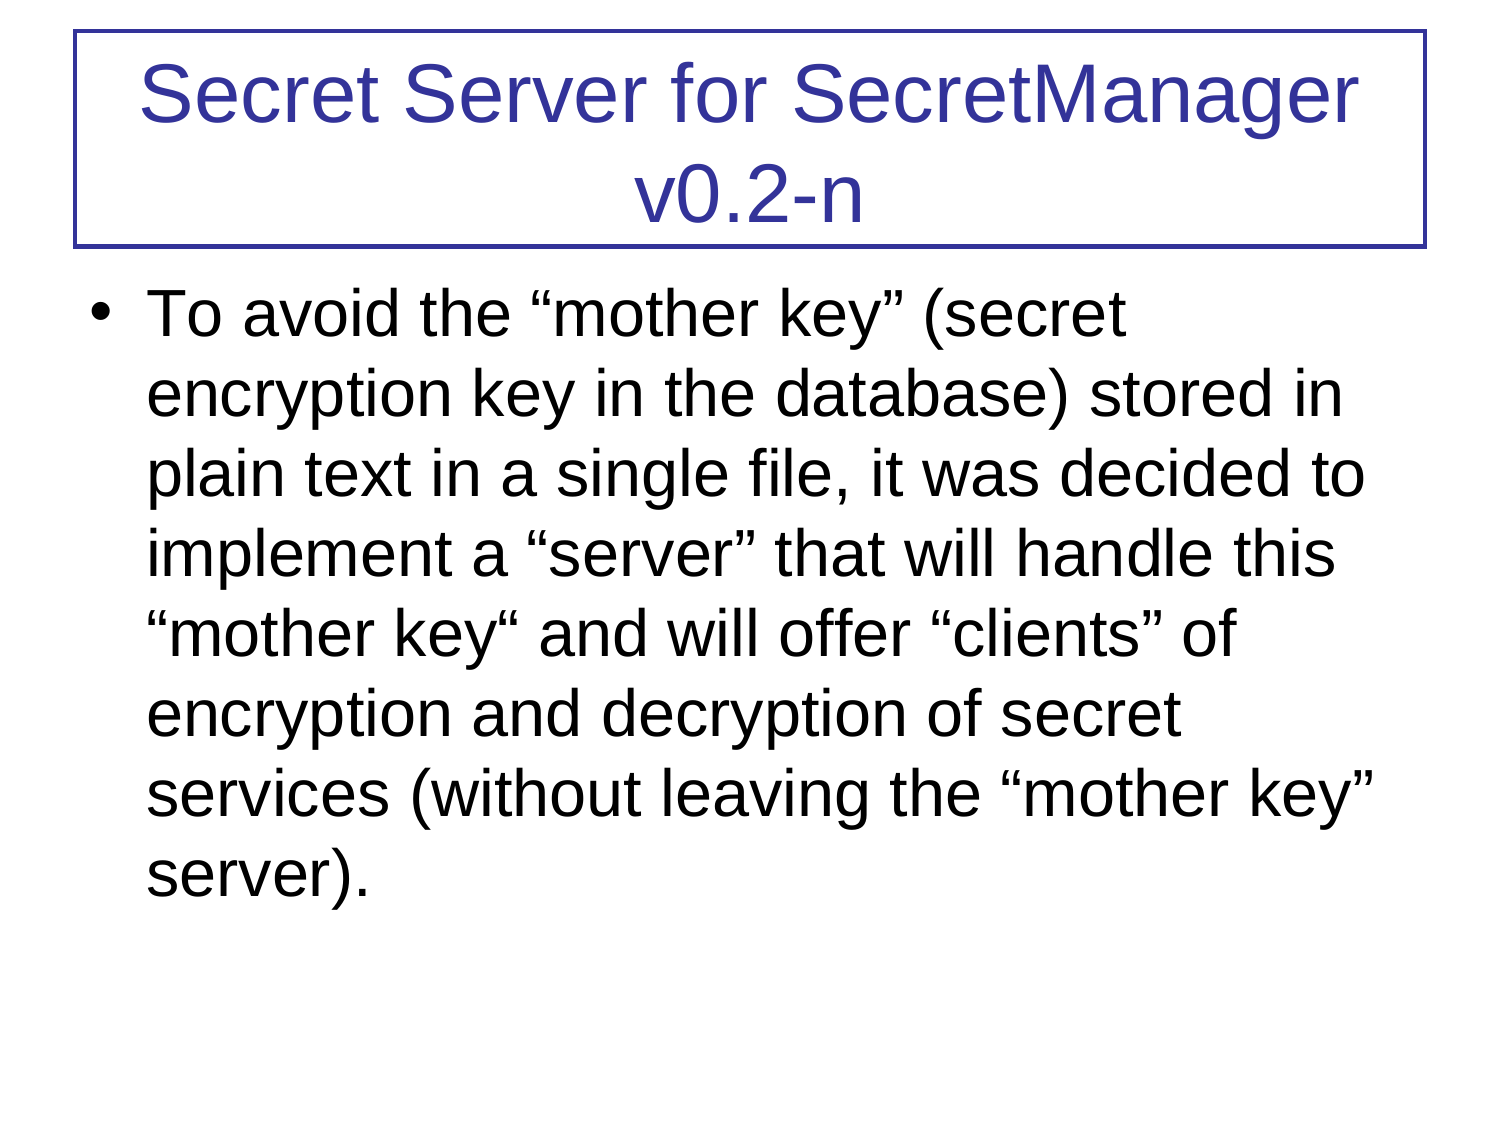

# Secret Server for SecretManager v0.2-n
To avoid the “mother key” (secret encryption key in the database) stored in plain text in a single file, it was decided to implement a “server” that will handle this “mother key“ and will offer “clients” of encryption and decryption of secret services (without leaving the “mother key” server).